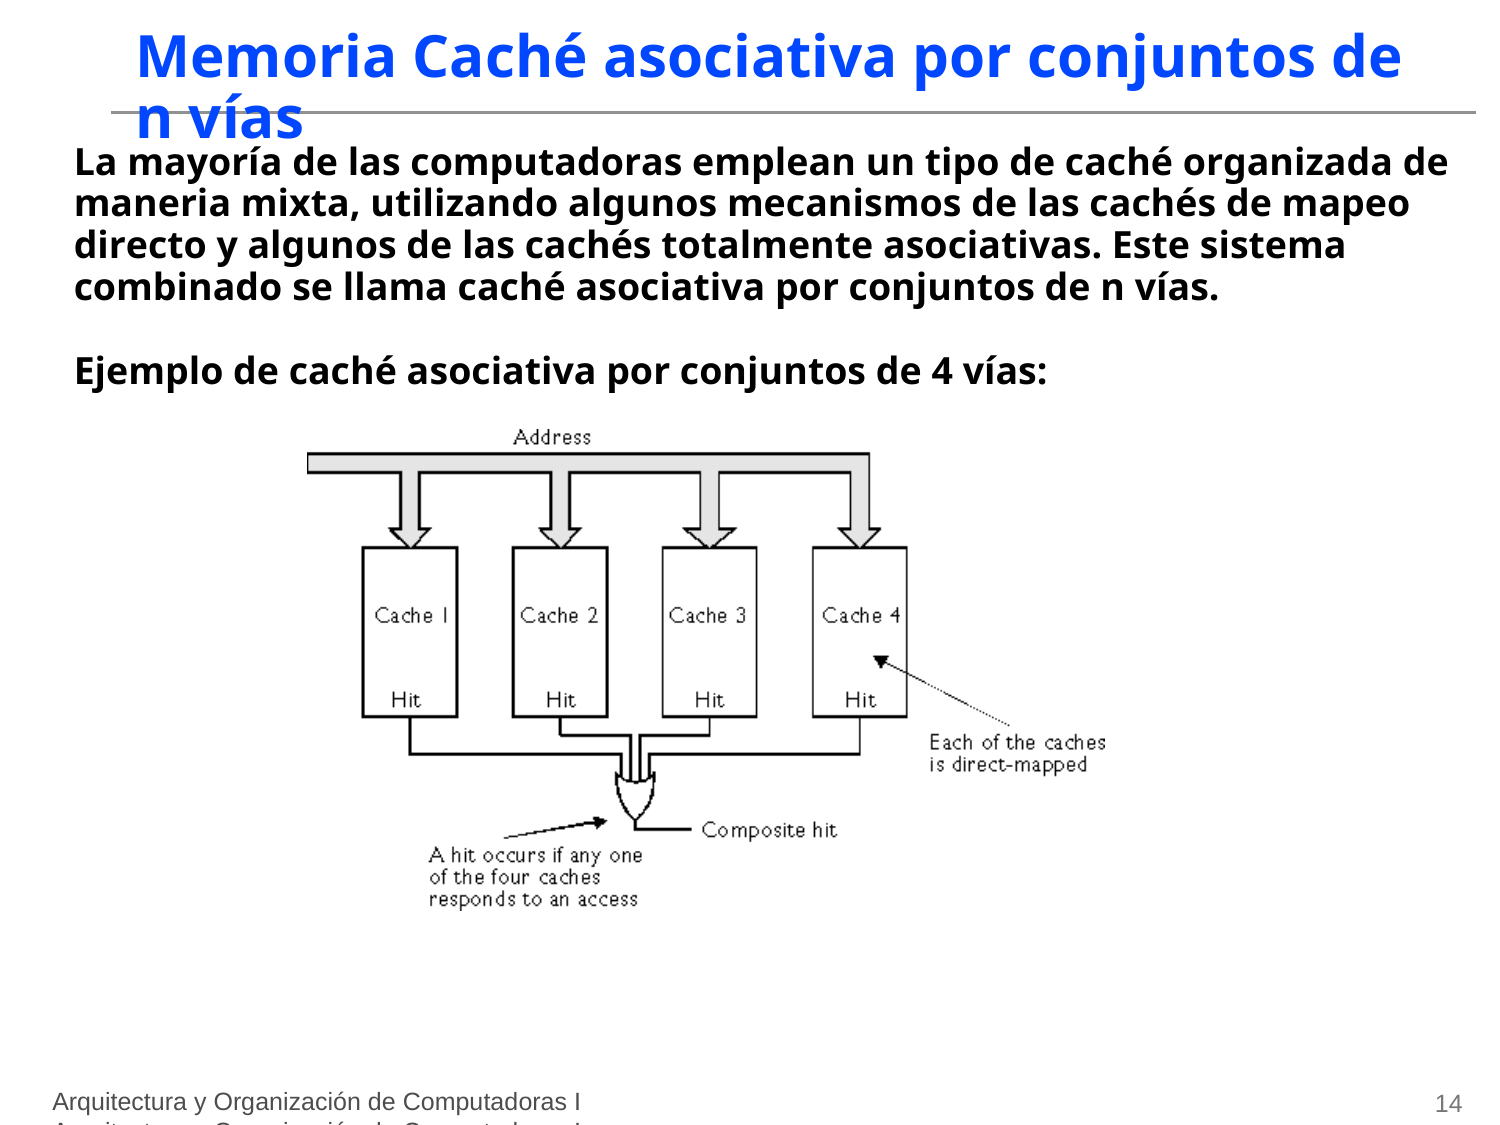

# Memoria Caché asociativa por conjuntos de n vías
La mayoría de las computadoras emplean un tipo de caché organizada de maneria mixta, utilizando algunos mecanismos de las cachés de mapeo directo y algunos de las cachés totalmente asociativas. Este sistema combinado se llama caché asociativa por conjuntos de n vías.
Ejemplo de caché asociativa por conjuntos de 4 vías:
Arquitectura y Organización de Computadoras I
14